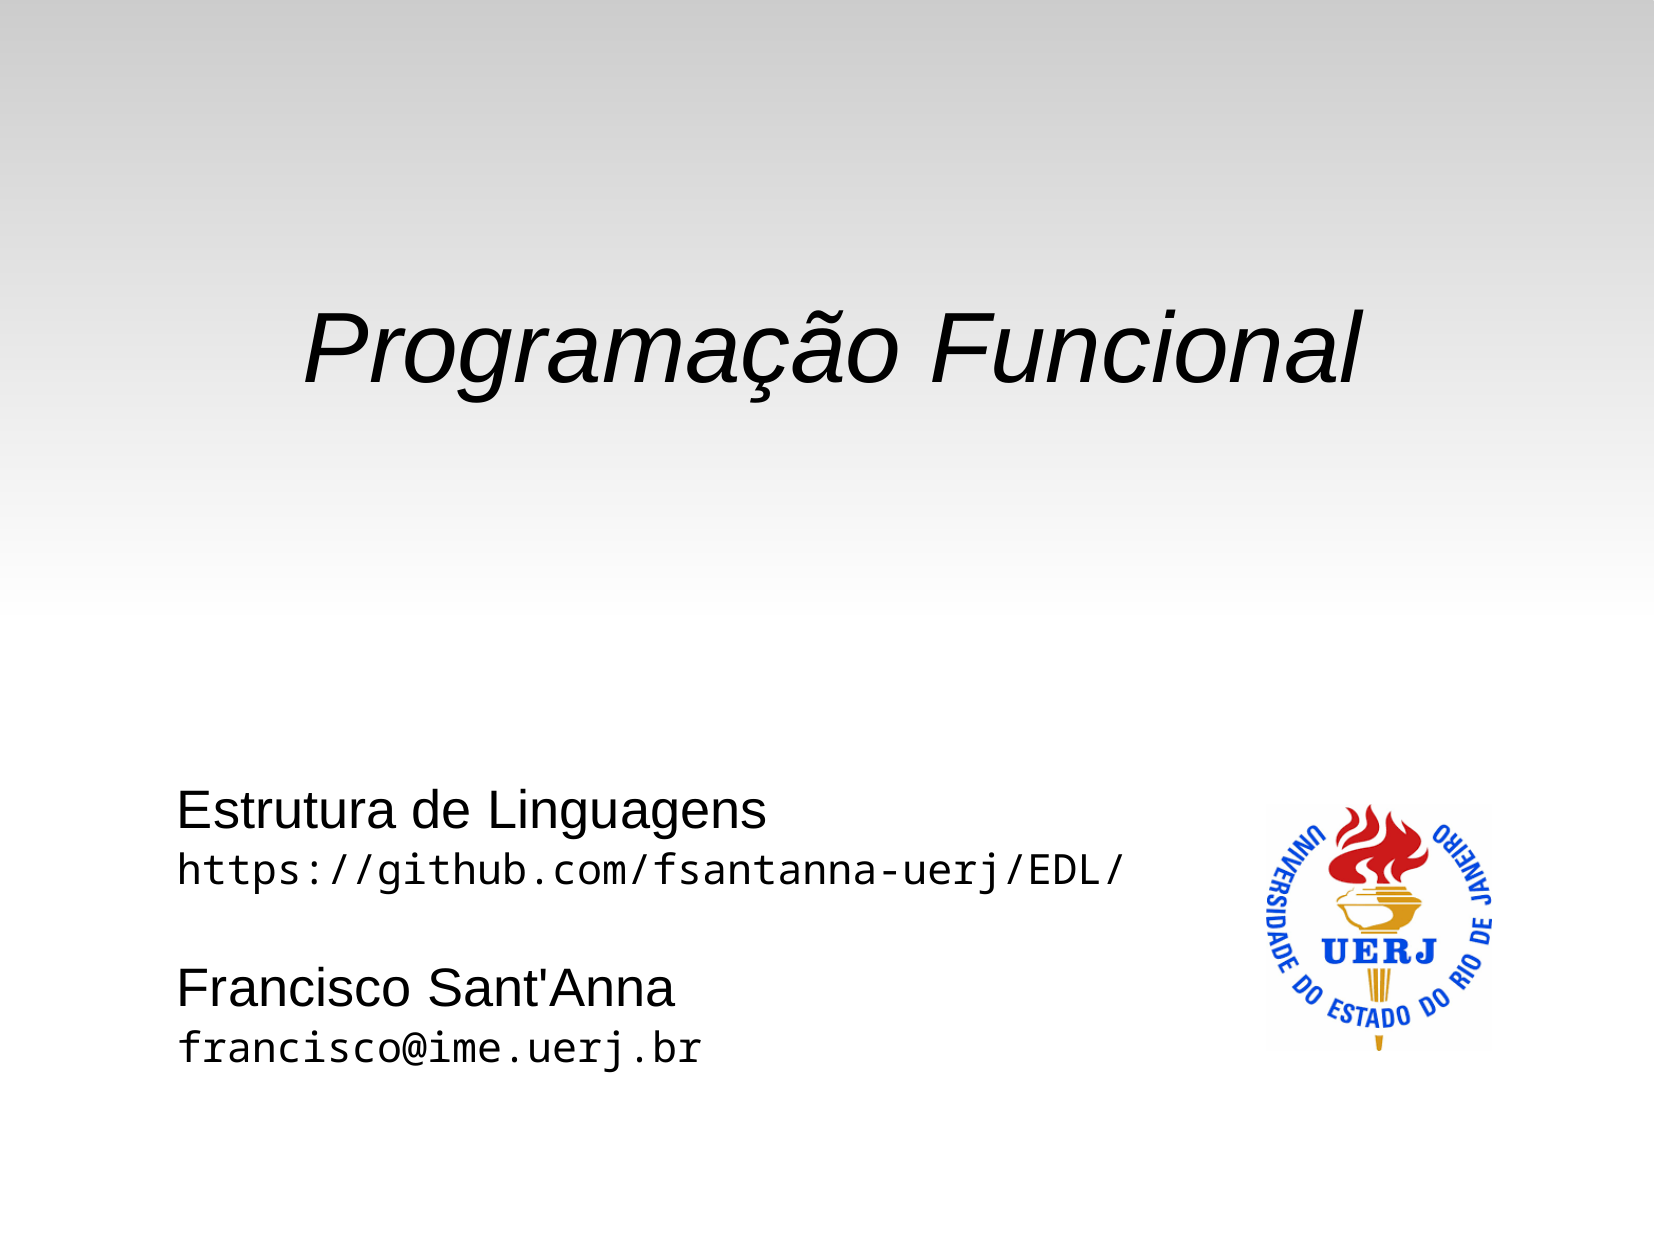

# Programação Funcional
Estrutura de Linguagens
https://github.com/fsantanna-uerj/EDL/
Francisco Sant'Anna
francisco@ime.uerj.br